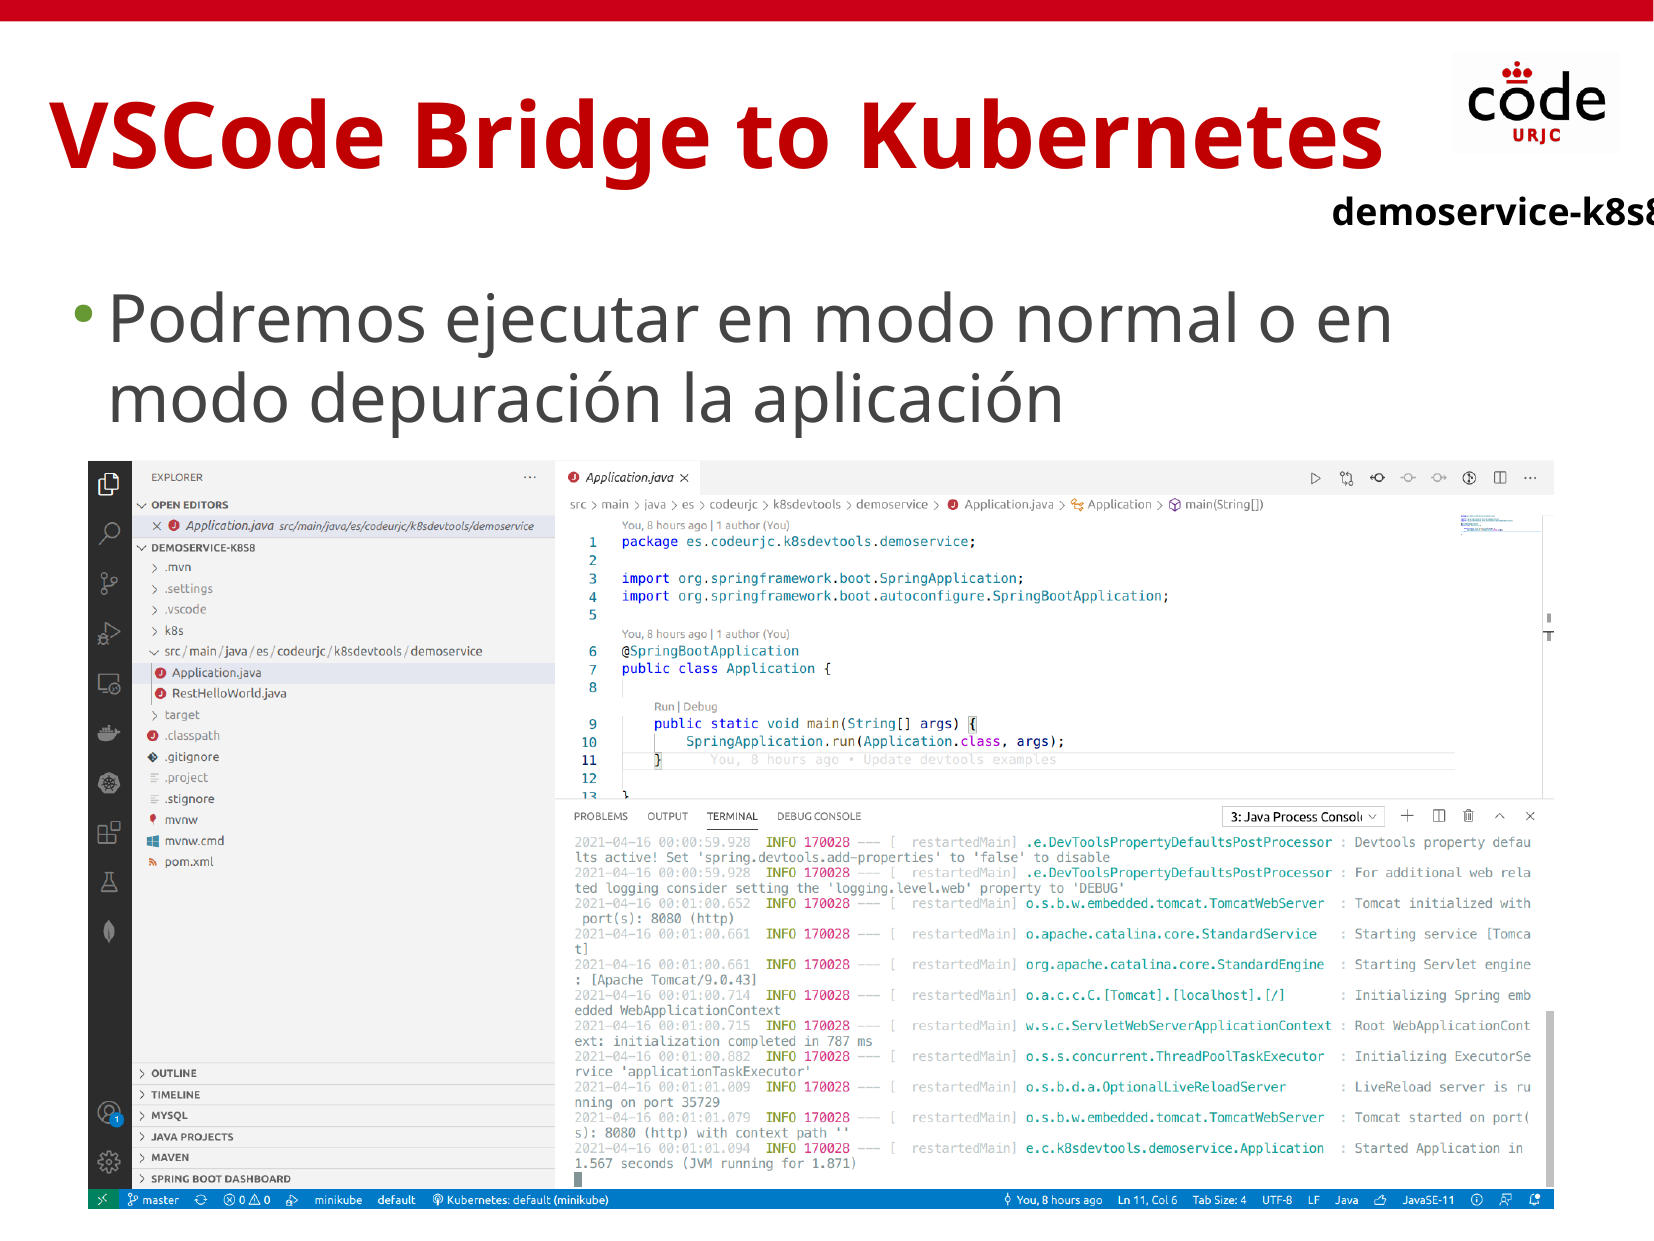

# VSCode Bridge to Kubernetes
demoservice-k8s8
Podremos ejecutar en modo normal o en modo depuración la aplicación